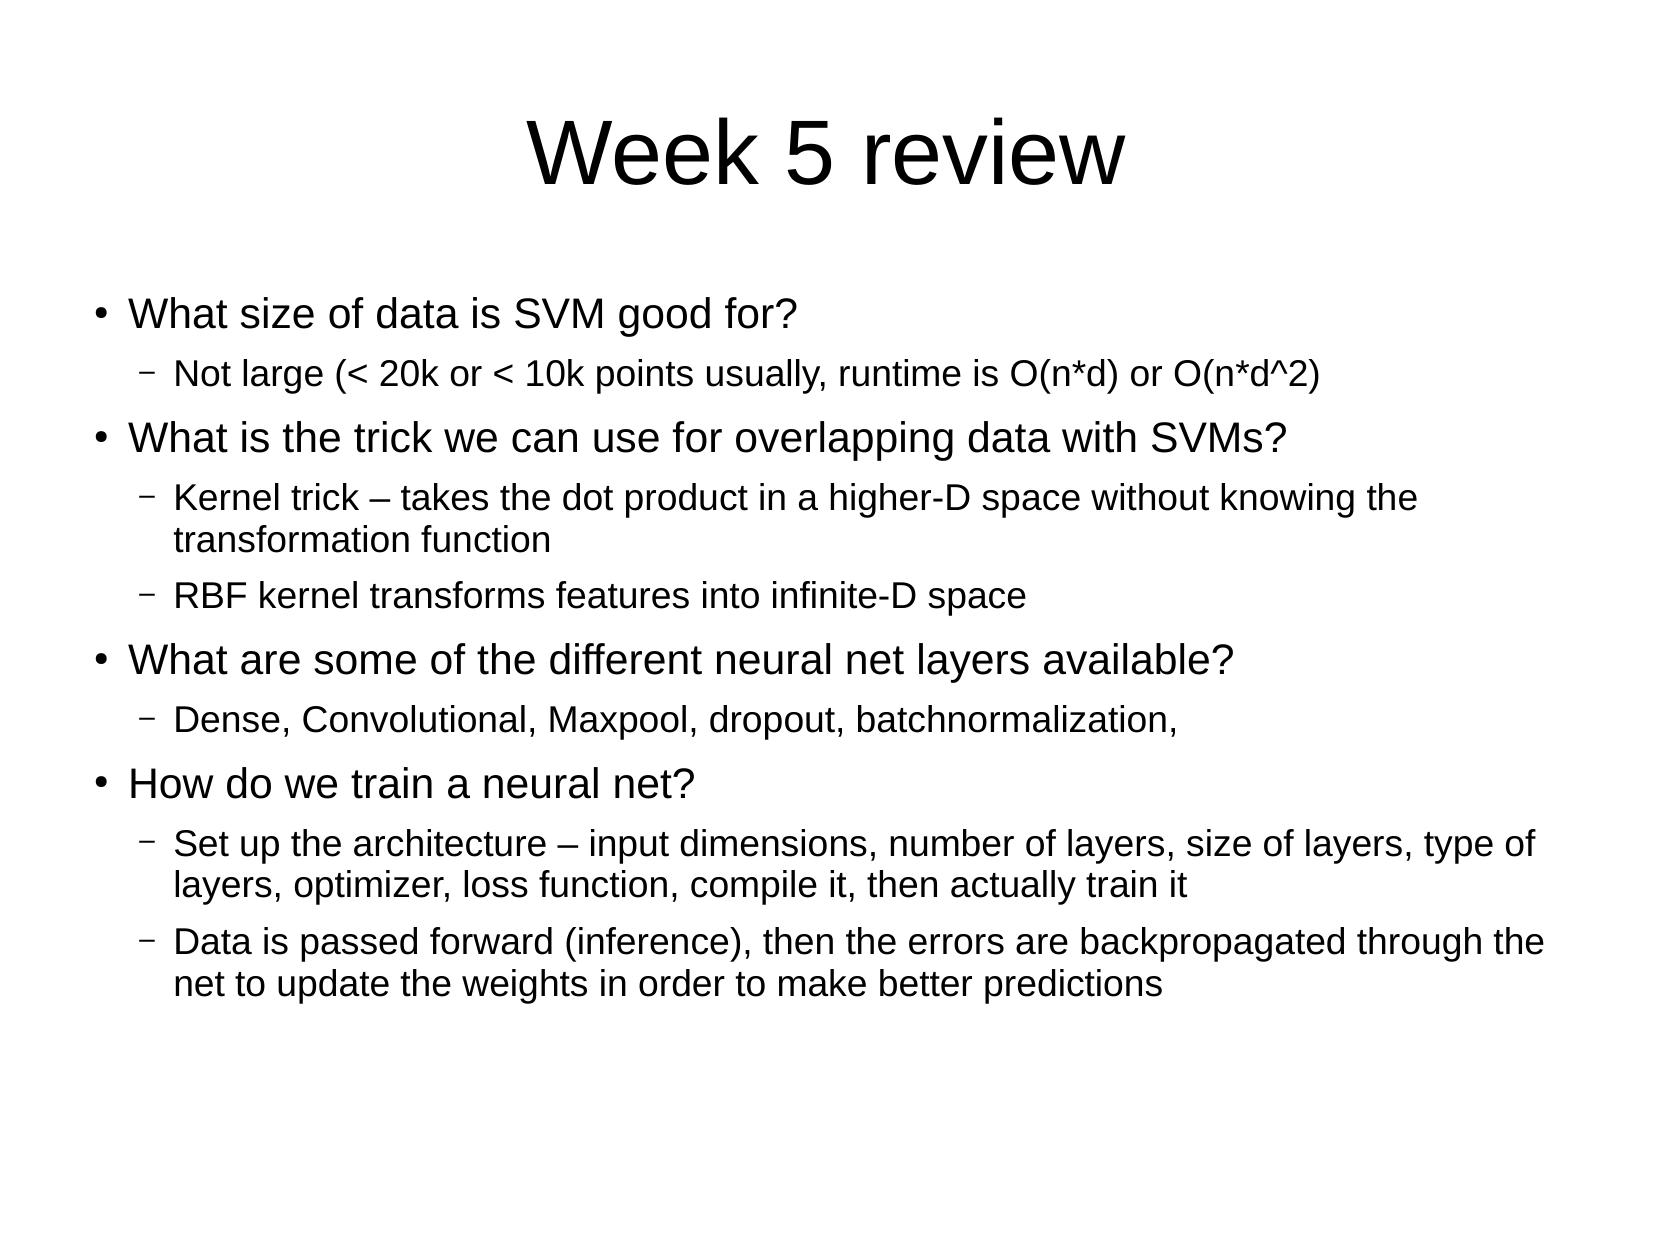

# Week 5 review
What size of data is SVM good for?
Not large (< 20k or < 10k points usually, runtime is O(n*d) or O(n*d^2)
What is the trick we can use for overlapping data with SVMs?
Kernel trick – takes the dot product in a higher-D space without knowing the transformation function
RBF kernel transforms features into infinite-D space
What are some of the different neural net layers available?
Dense, Convolutional, Maxpool, dropout, batchnormalization,
How do we train a neural net?
Set up the architecture – input dimensions, number of layers, size of layers, type of layers, optimizer, loss function, compile it, then actually train it
Data is passed forward (inference), then the errors are backpropagated through the net to update the weights in order to make better predictions